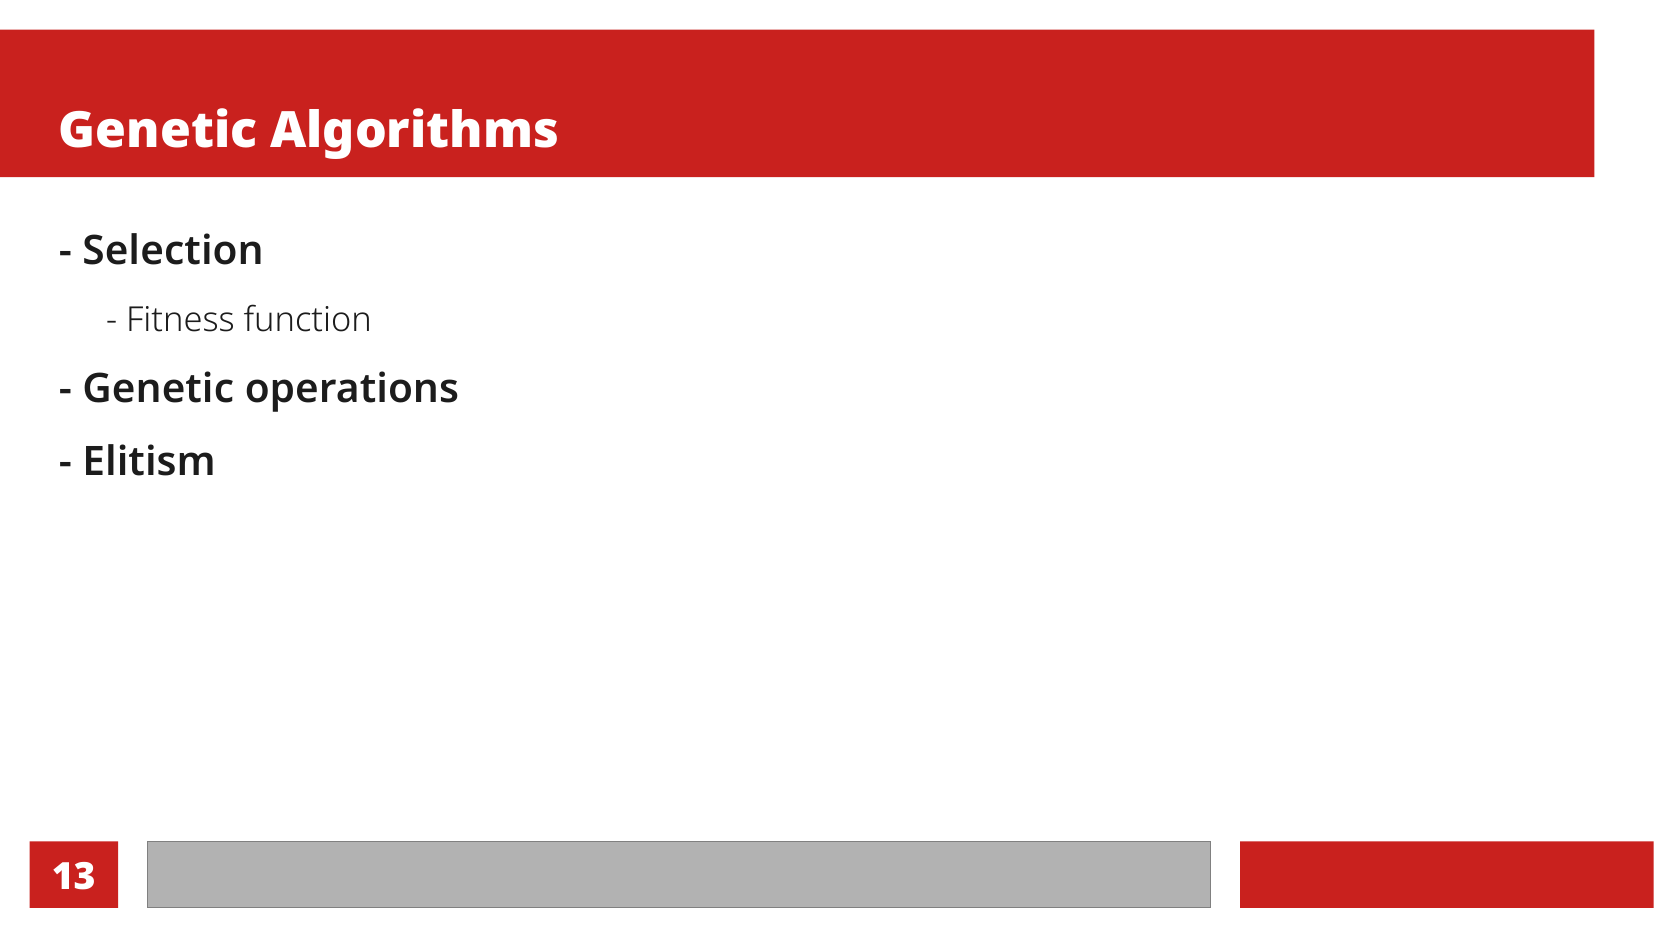

# Genetic Algorithms
- Selection
- Fitness function
- Genetic operations
- Elitism
13